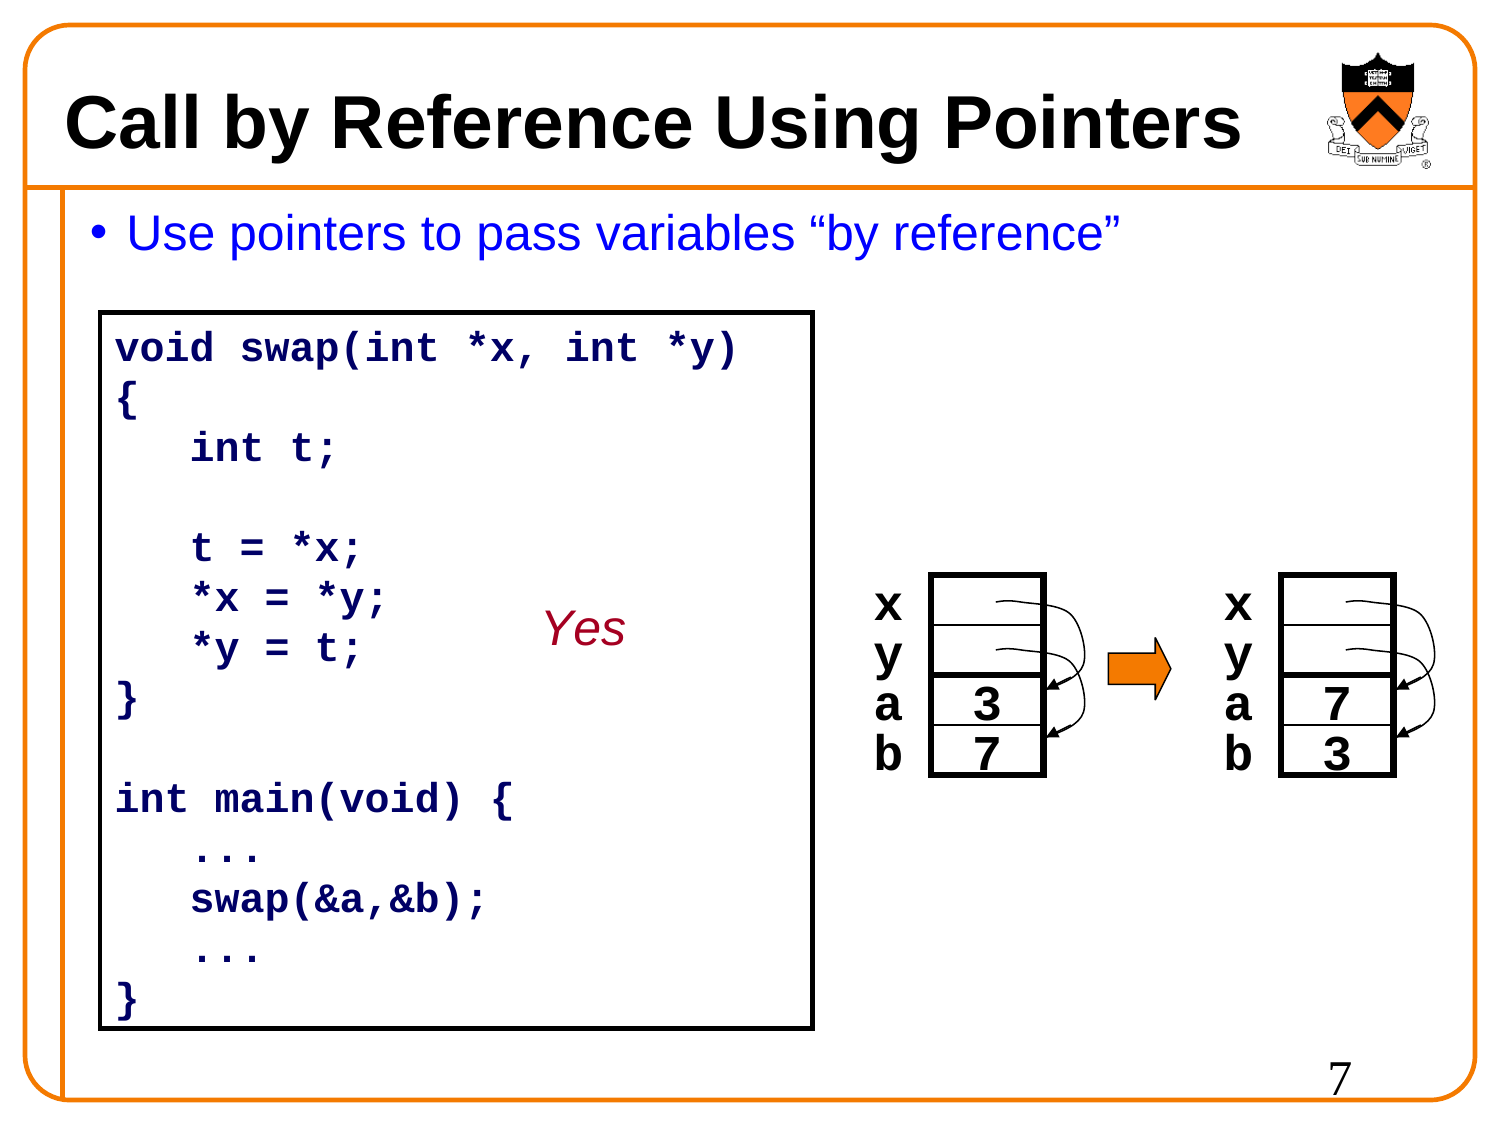

# Call by Reference Using Pointers
Use pointers to pass variables “by reference”
void swap(int *x, int *y)
{
 int t;
 t = *x;
 *x = *y;
 *y = t;
}
int main(void) {
 ...
 swap(&a,&b);
 ...
}
x
y
x
y
Yes
a
3
b
7
a
7
b
3
7